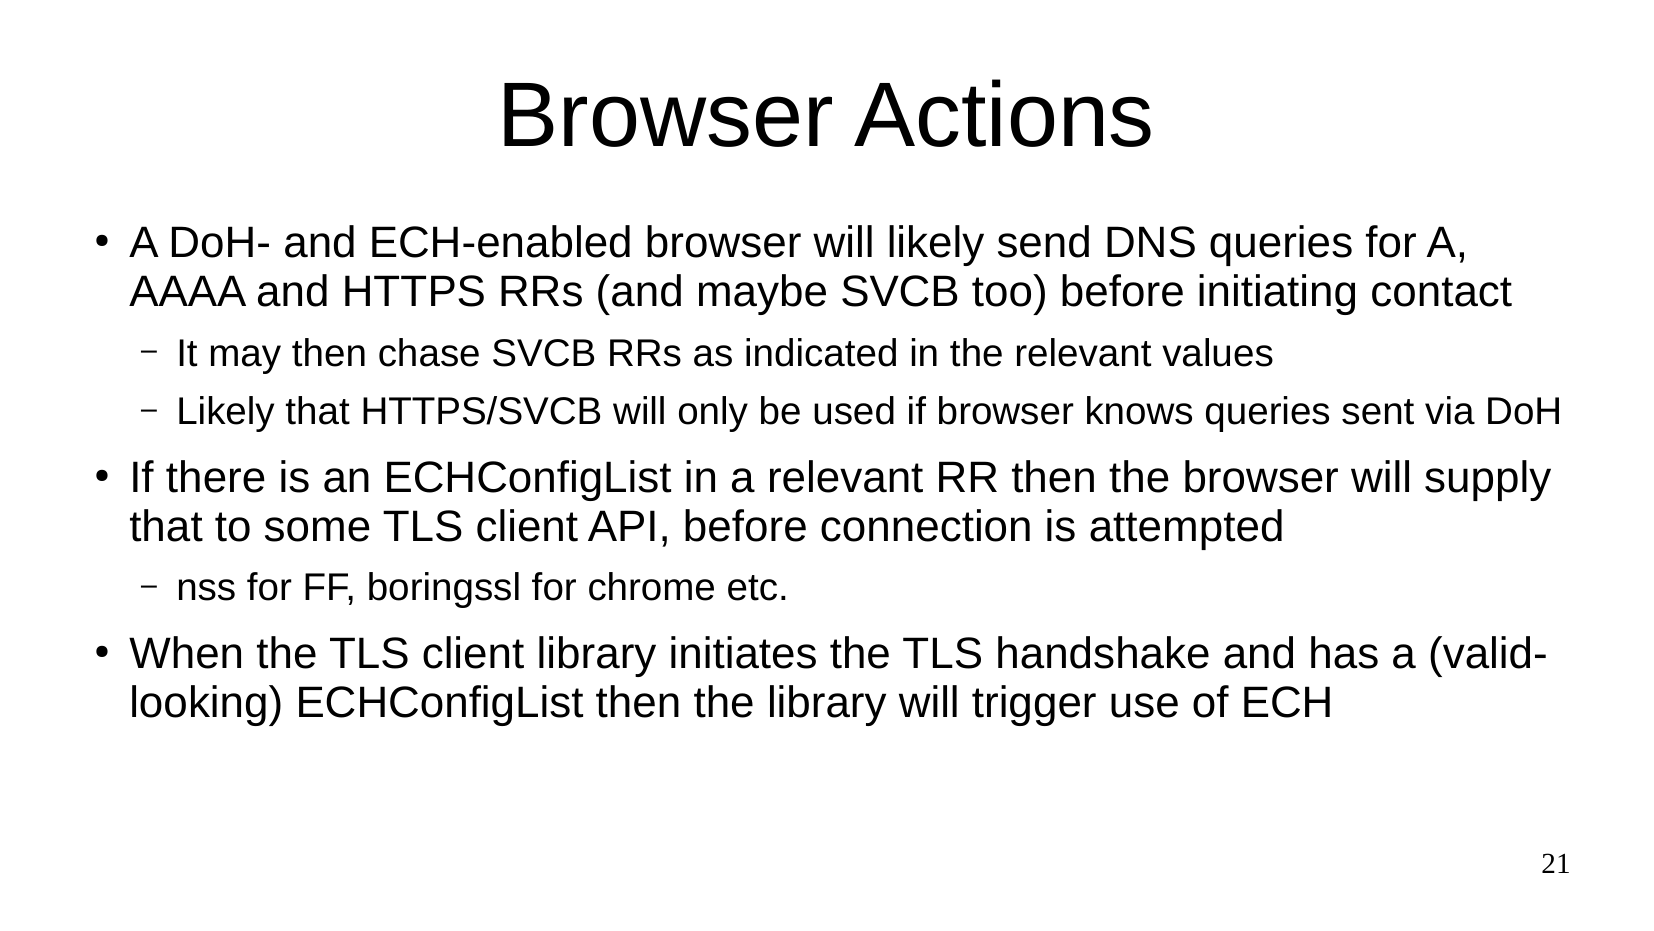

# Browser Actions
A DoH- and ECH-enabled browser will likely send DNS queries for A, AAAA and HTTPS RRs (and maybe SVCB too) before initiating contact
It may then chase SVCB RRs as indicated in the relevant values
Likely that HTTPS/SVCB will only be used if browser knows queries sent via DoH
If there is an ECHConfigList in a relevant RR then the browser will supply that to some TLS client API, before connection is attempted
nss for FF, boringssl for chrome etc.
When the TLS client library initiates the TLS handshake and has a (valid-looking) ECHConfigList then the library will trigger use of ECH
21